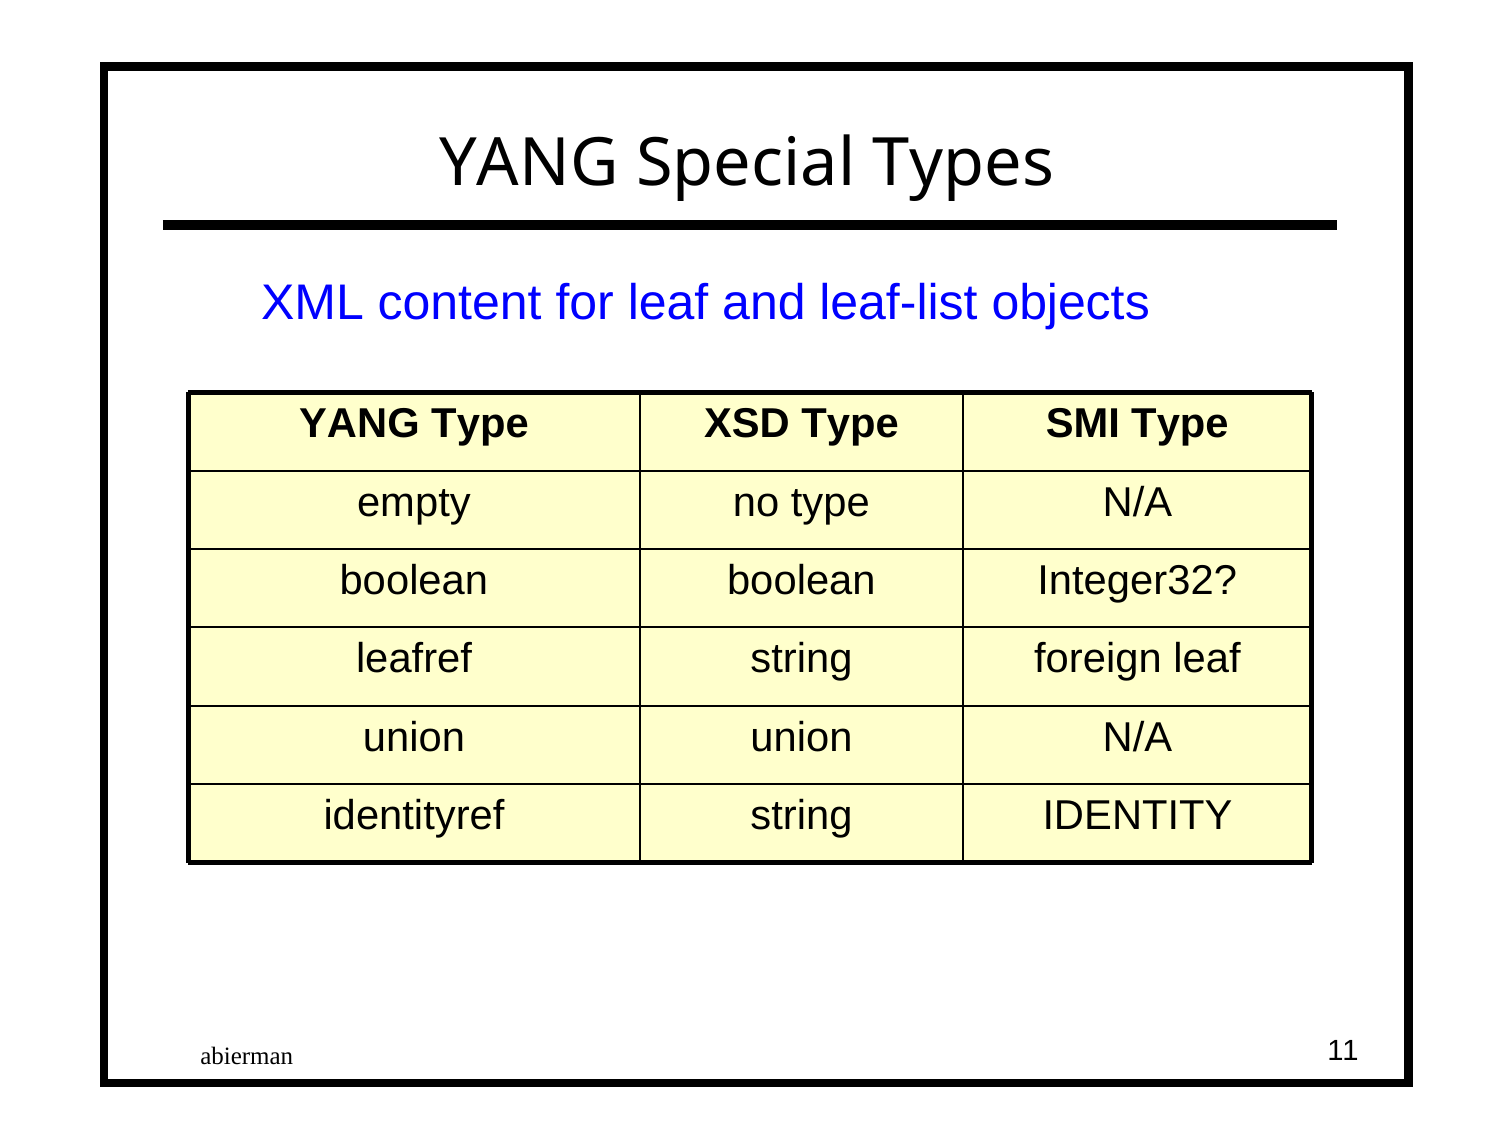

# YANG Special Types
XML content for leaf and leaf-list objects
YANG Type
XSD Type
SMI Type
empty
no type
N/A
boolean
boolean
Integer32?
leafref
string
foreign leaf
union
union
N/A
identityref
string
IDENTITY
11